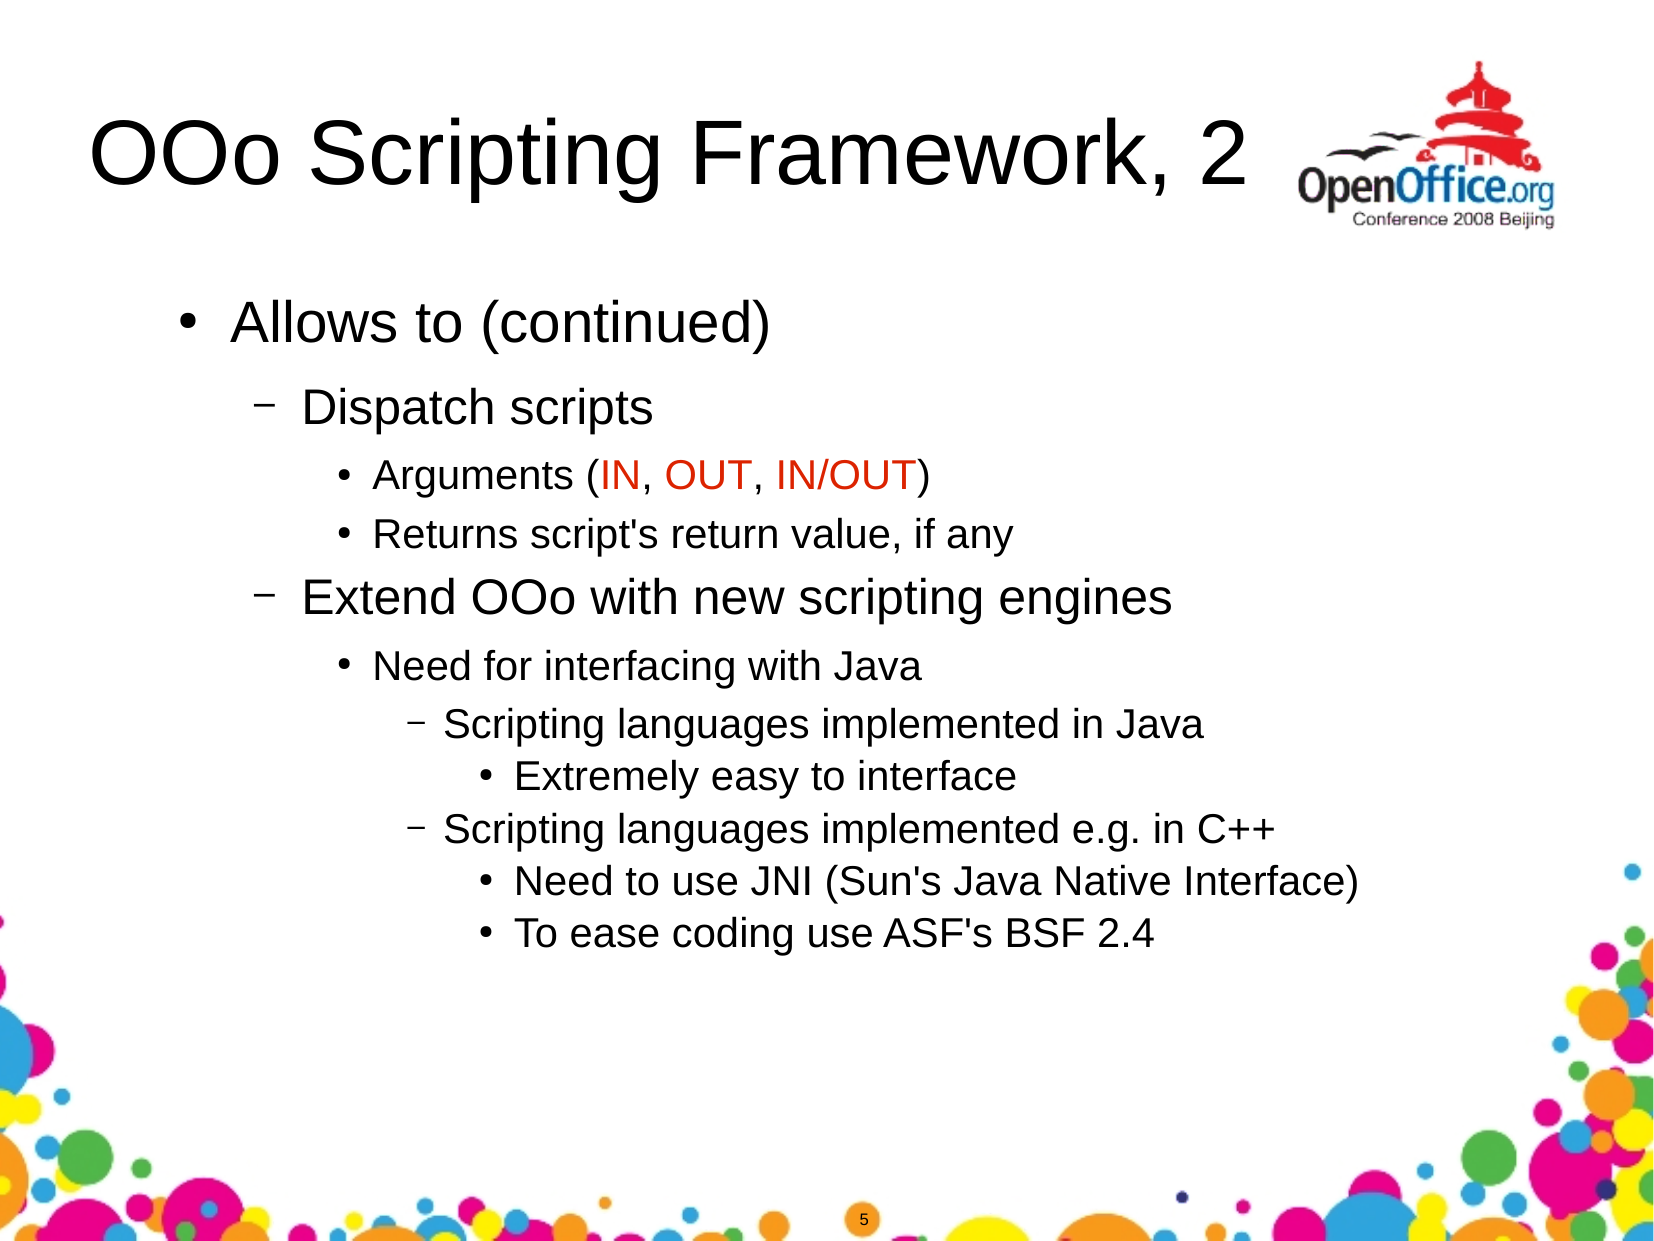

# OOo Scripting Framework, 2
Allows to (continued)
Dispatch scripts
Arguments (IN, OUT, IN/OUT)
Returns script's return value, if any
Extend OOo with new scripting engines
Need for interfacing with Java
Scripting languages implemented in Java
Extremely easy to interface
Scripting languages implemented e.g. in C++
Need to use JNI (Sun's Java Native Interface)
To ease coding use ASF's BSF 2.4
5